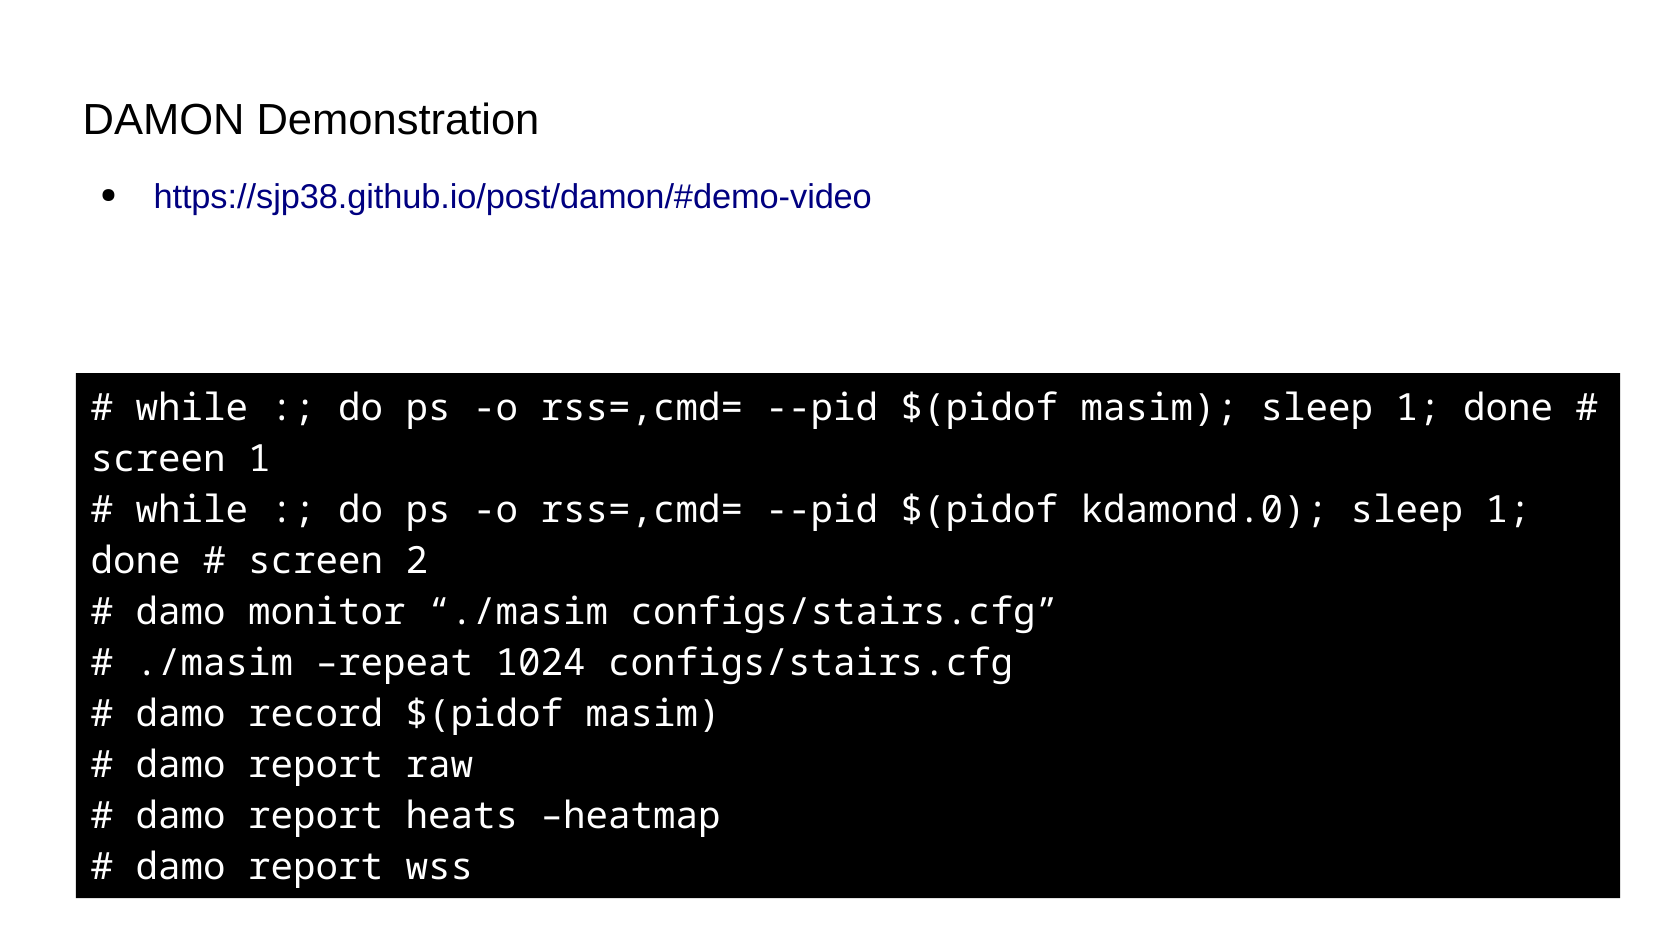

# DAMON Demonstration
https://sjp38.github.io/post/damon/#demo-video
# while :; do ps -o rss=,cmd= --pid $(pidof masim); sleep 1; done # screen 1
# while :; do ps -o rss=,cmd= --pid $(pidof kdamond.0); sleep 1; done # screen 2
# damo monitor “./masim configs/stairs.cfg”
# ./masim –repeat 1024 configs/stairs.cfg
# damo record $(pidof masim)
# damo report raw
# damo report heats –heatmap
# damo report wss